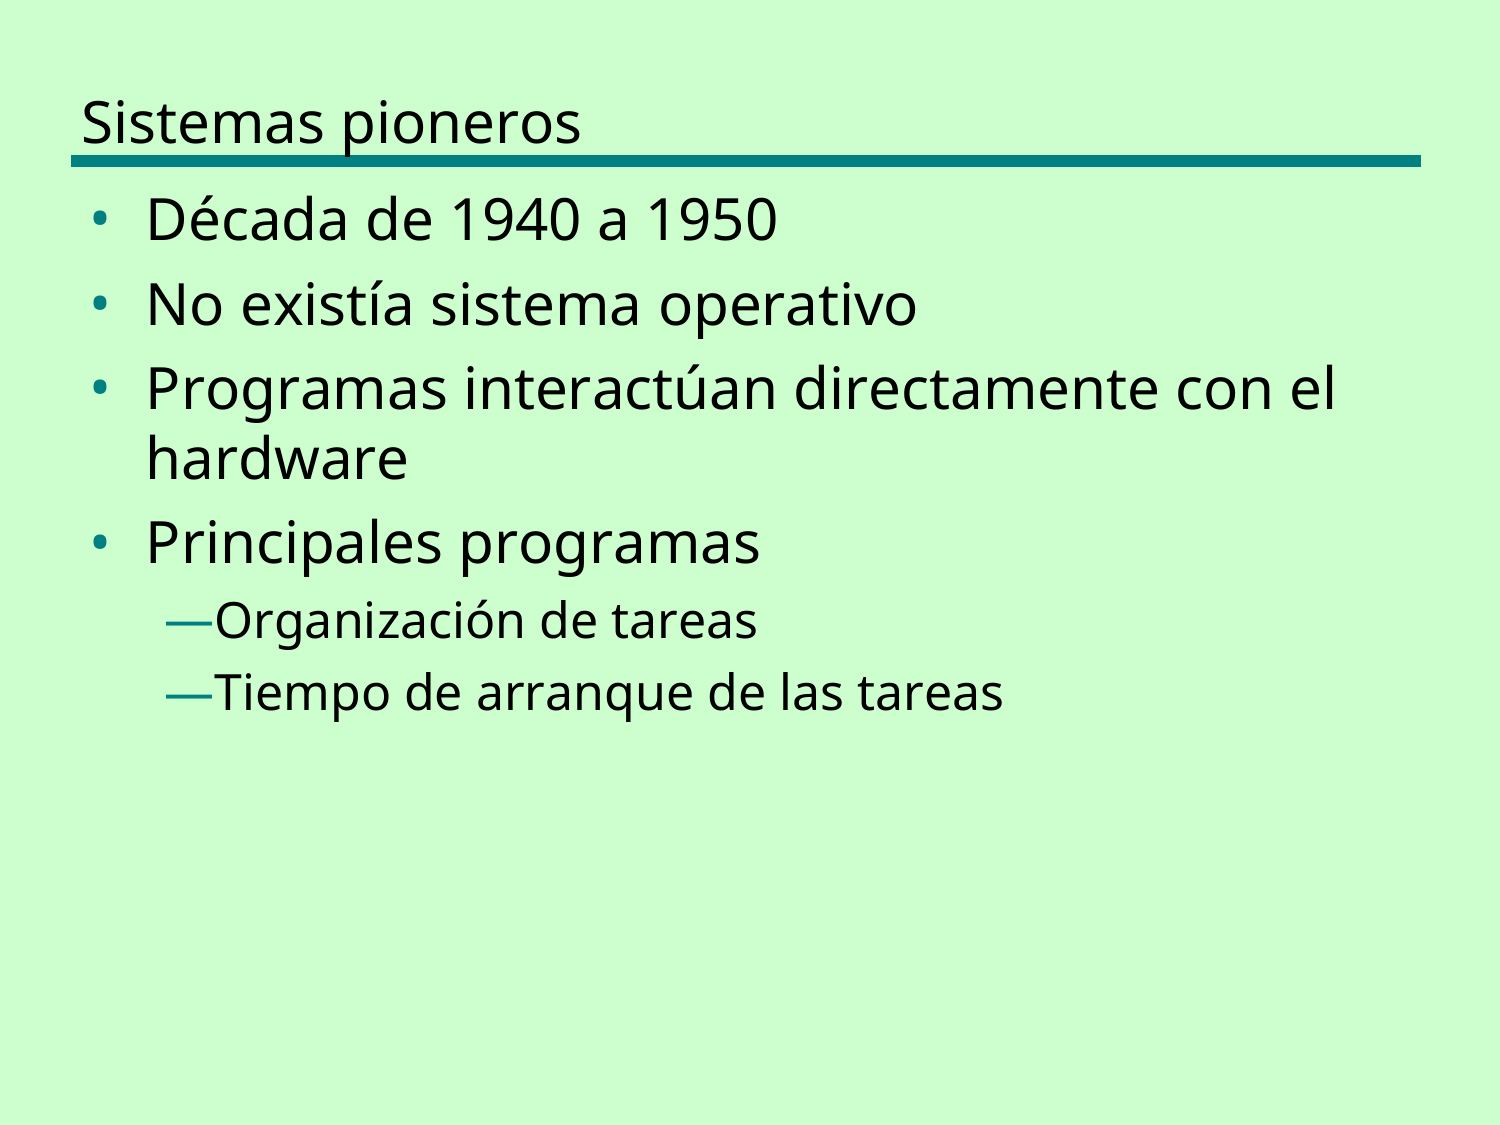

# Sistemas pioneros
Década de 1940 a 1950
No existía sistema operativo
Programas interactúan directamente con el hardware
Principales programas
Organización de tareas
Tiempo de arranque de las tareas